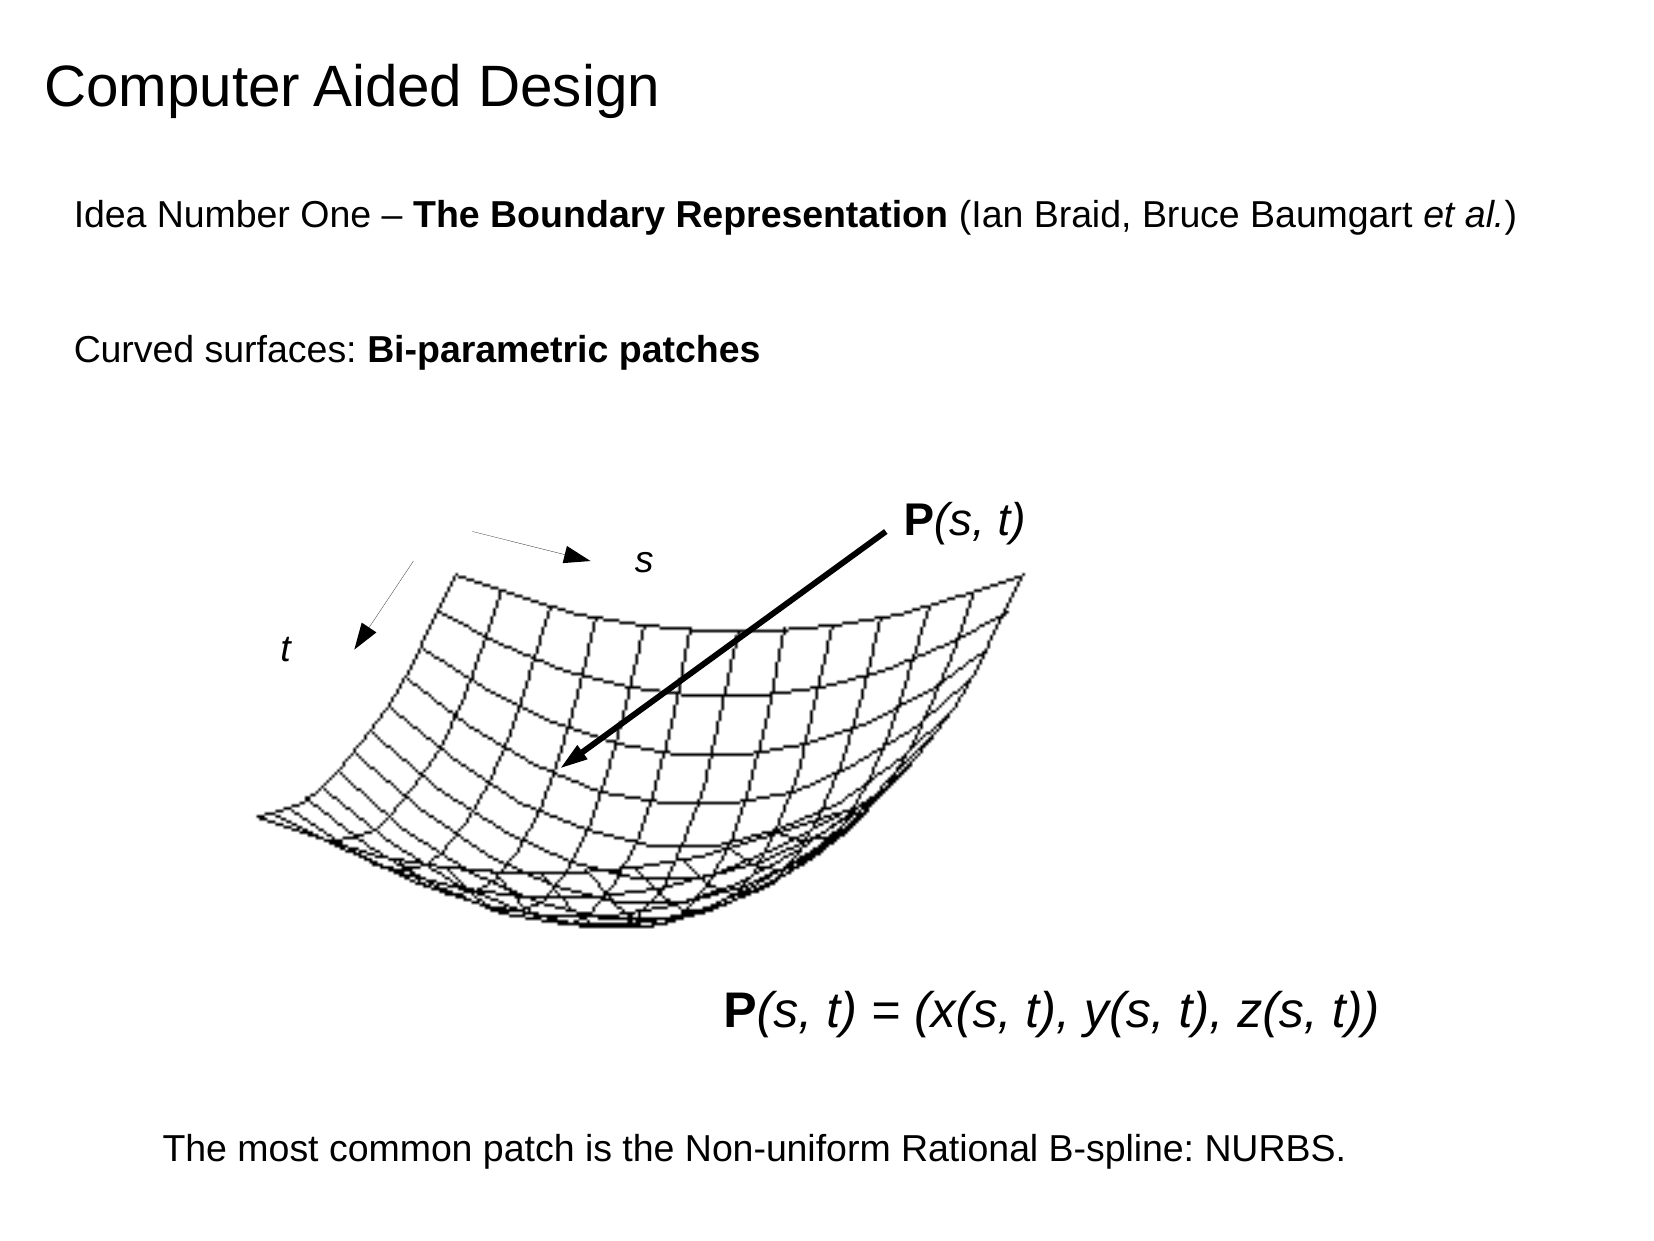

Computer Aided Design
Idea Number One – The Boundary Representation (Ian Braid, Bruce Baumgart et al.)
Curved surfaces: Bi-parametric patches
P(s, t)
s
t
P(s, t) = (x(s, t), y(s, t), z(s, t))
The most common patch is the Non-uniform Rational B-spline: NURBS.